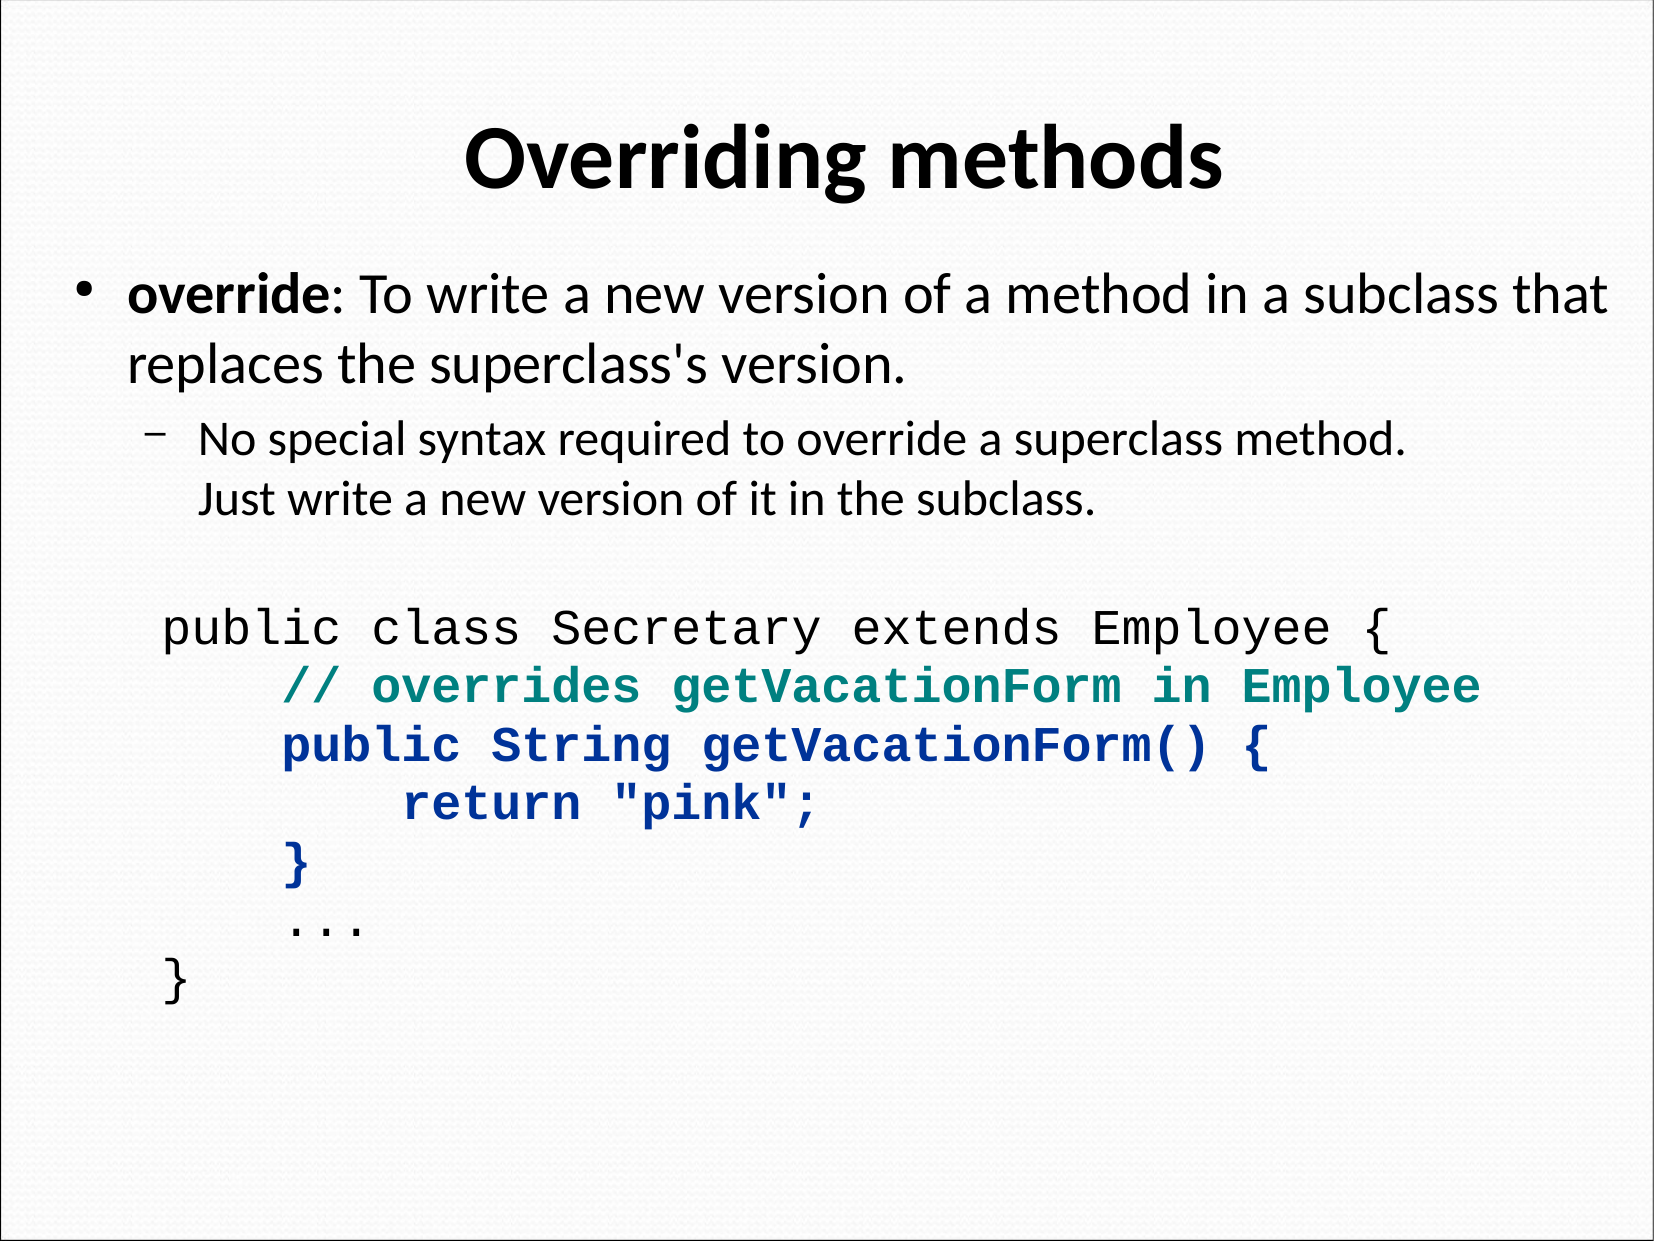

# Overriding methods
override: To write a new version of a method in a subclass that replaces the superclass's version.
No special syntax required to override a superclass method.
Just write a new version of it in the subclass.
	public class Secretary extends Employee {
	 // overrides getVacationForm in Employee
	 public String getVacationForm() {
	 return "pink";
	 }
	 ...
	}